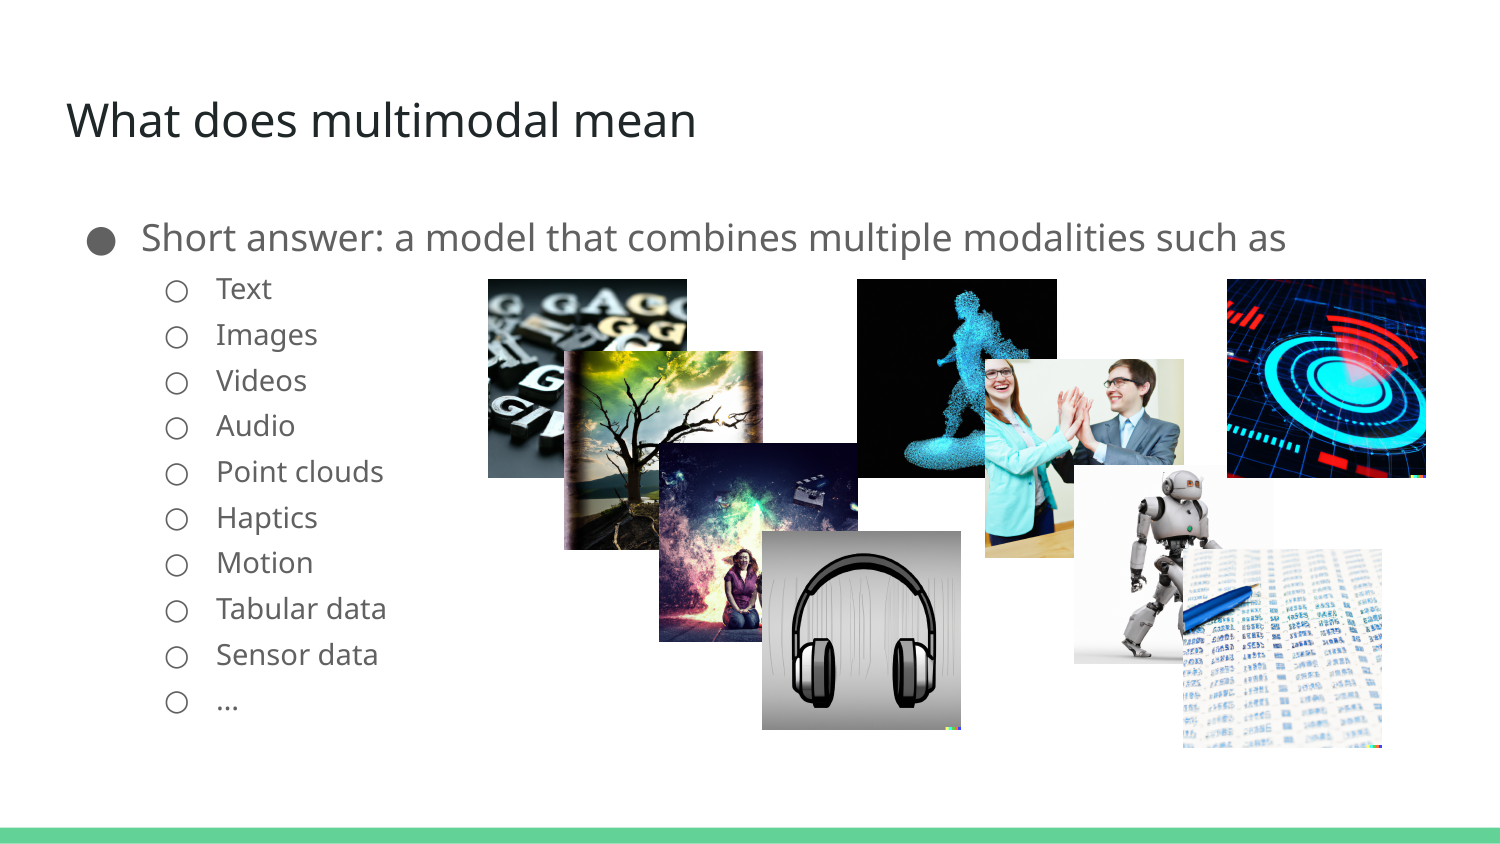

# What does multimodal mean
Short answer: a model that combines multiple modalities such as
Text
Images
Videos
Audio
Point clouds
Haptics
Motion
Tabular data
Sensor data
…